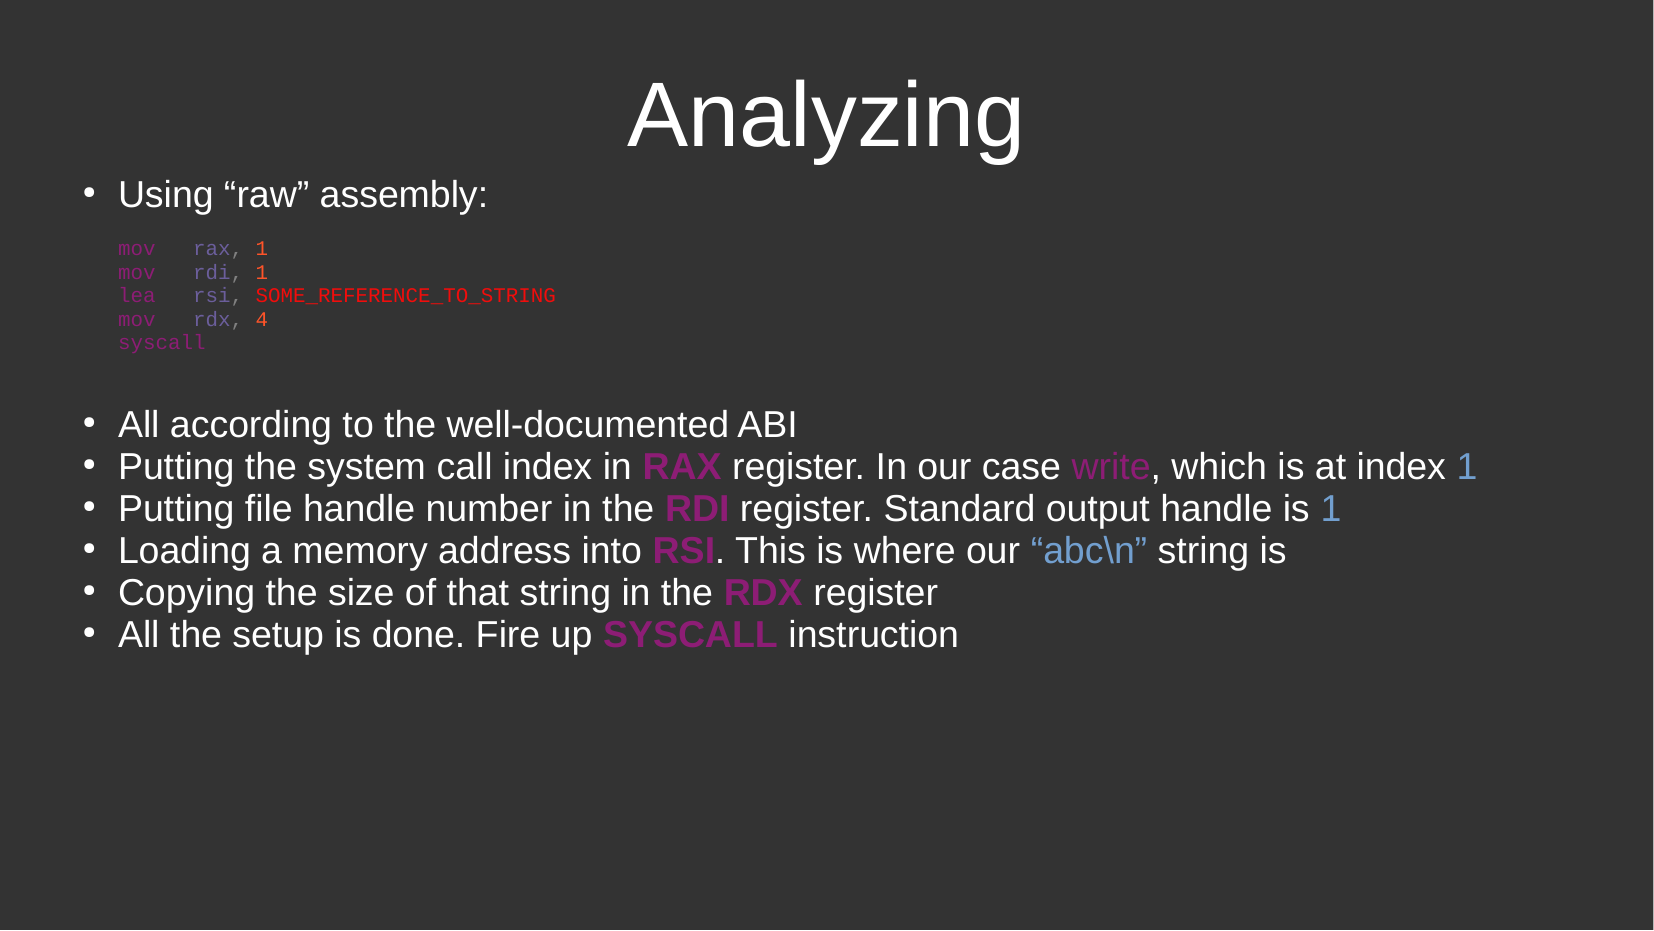

# Analyzing
Using “raw” assembly:
mov	rax, 1
mov	rdi, 1
lea	rsi, SOME_REFERENCE_TO_STRING
mov	rdx, 4
syscall
All according to the well-documented ABI
Putting the system call index in RAX register. In our case write, which is at index 1
Putting file handle number in the RDI register. Standard output handle is 1
Loading a memory address into RSI. This is where our “abc\n” string is
Copying the size of that string in the RDX register
All the setup is done. Fire up SYSCALL instruction